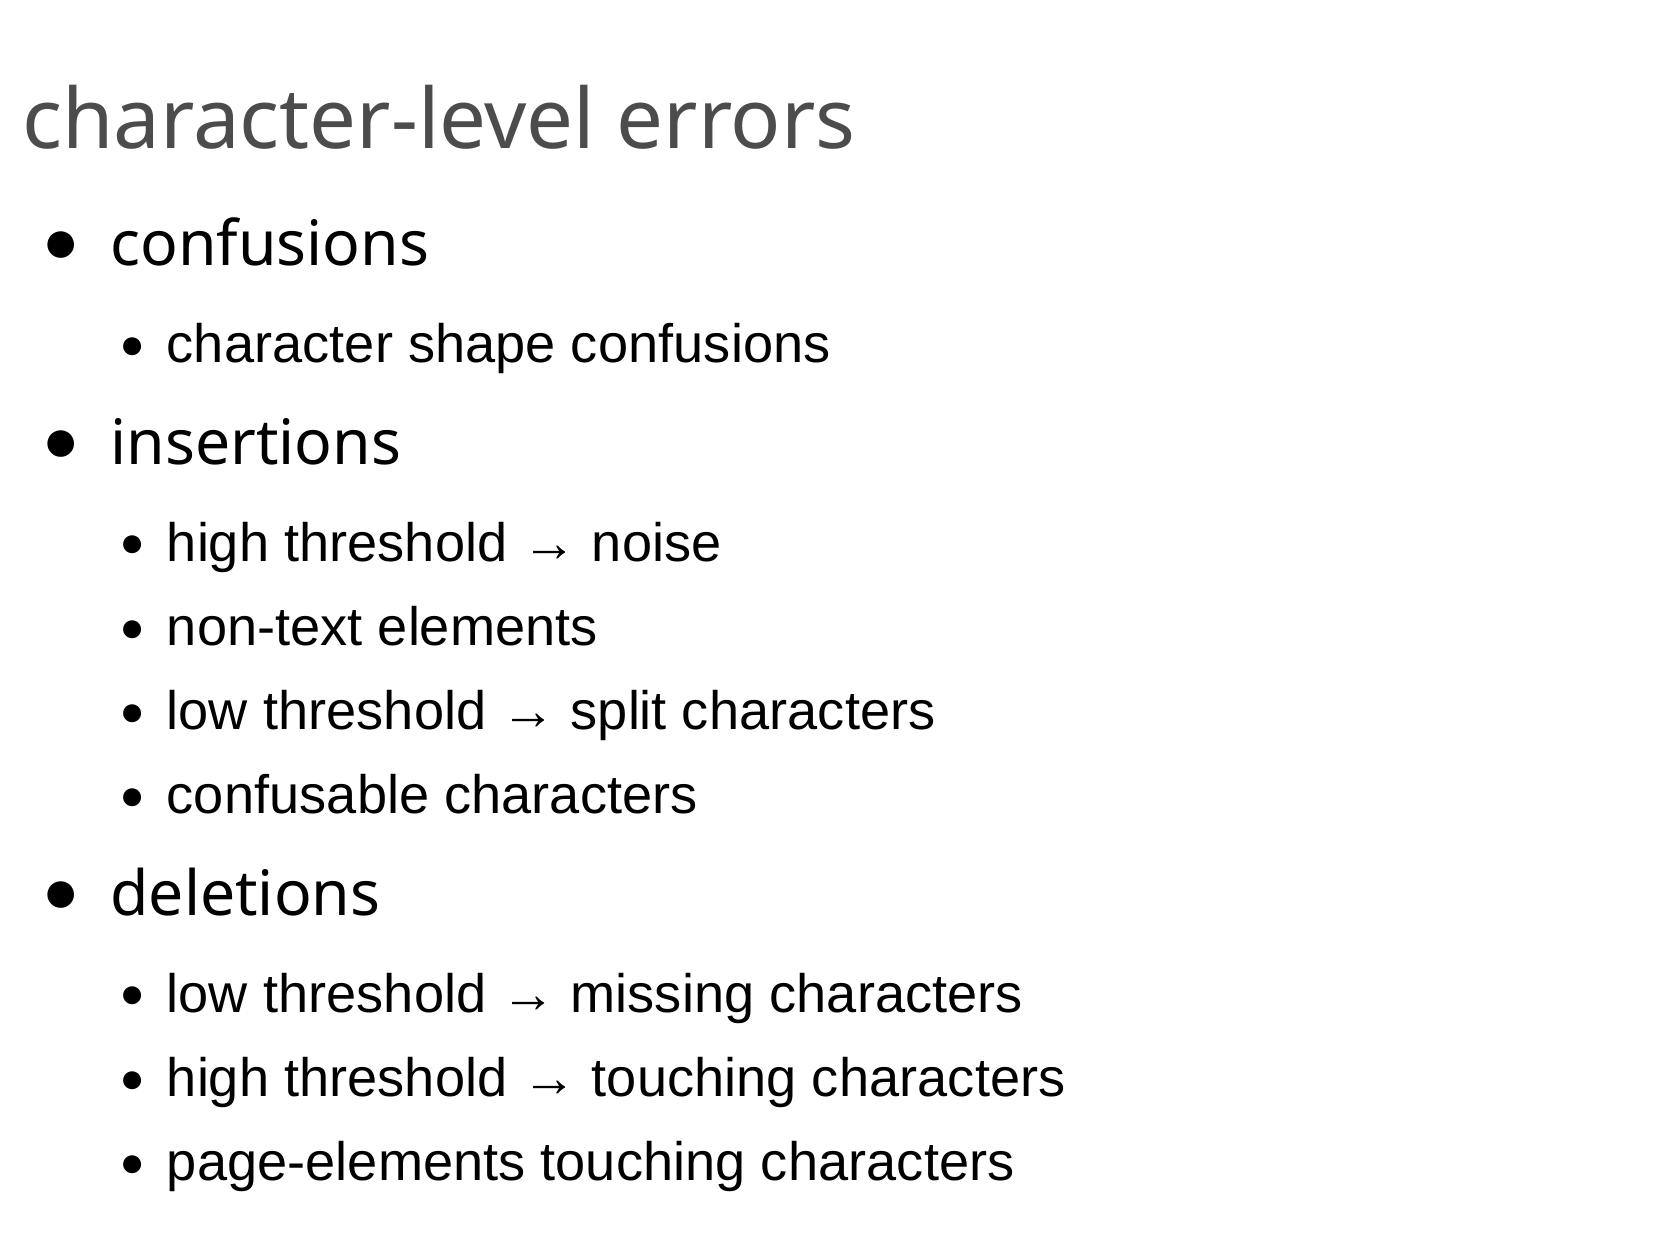

# character-level errors
confusions
character shape confusions
insertions
high threshold → noise
non-text elements
low threshold → split characters
confusable characters
deletions
low threshold → missing characters
high threshold → touching characters
page-elements touching characters